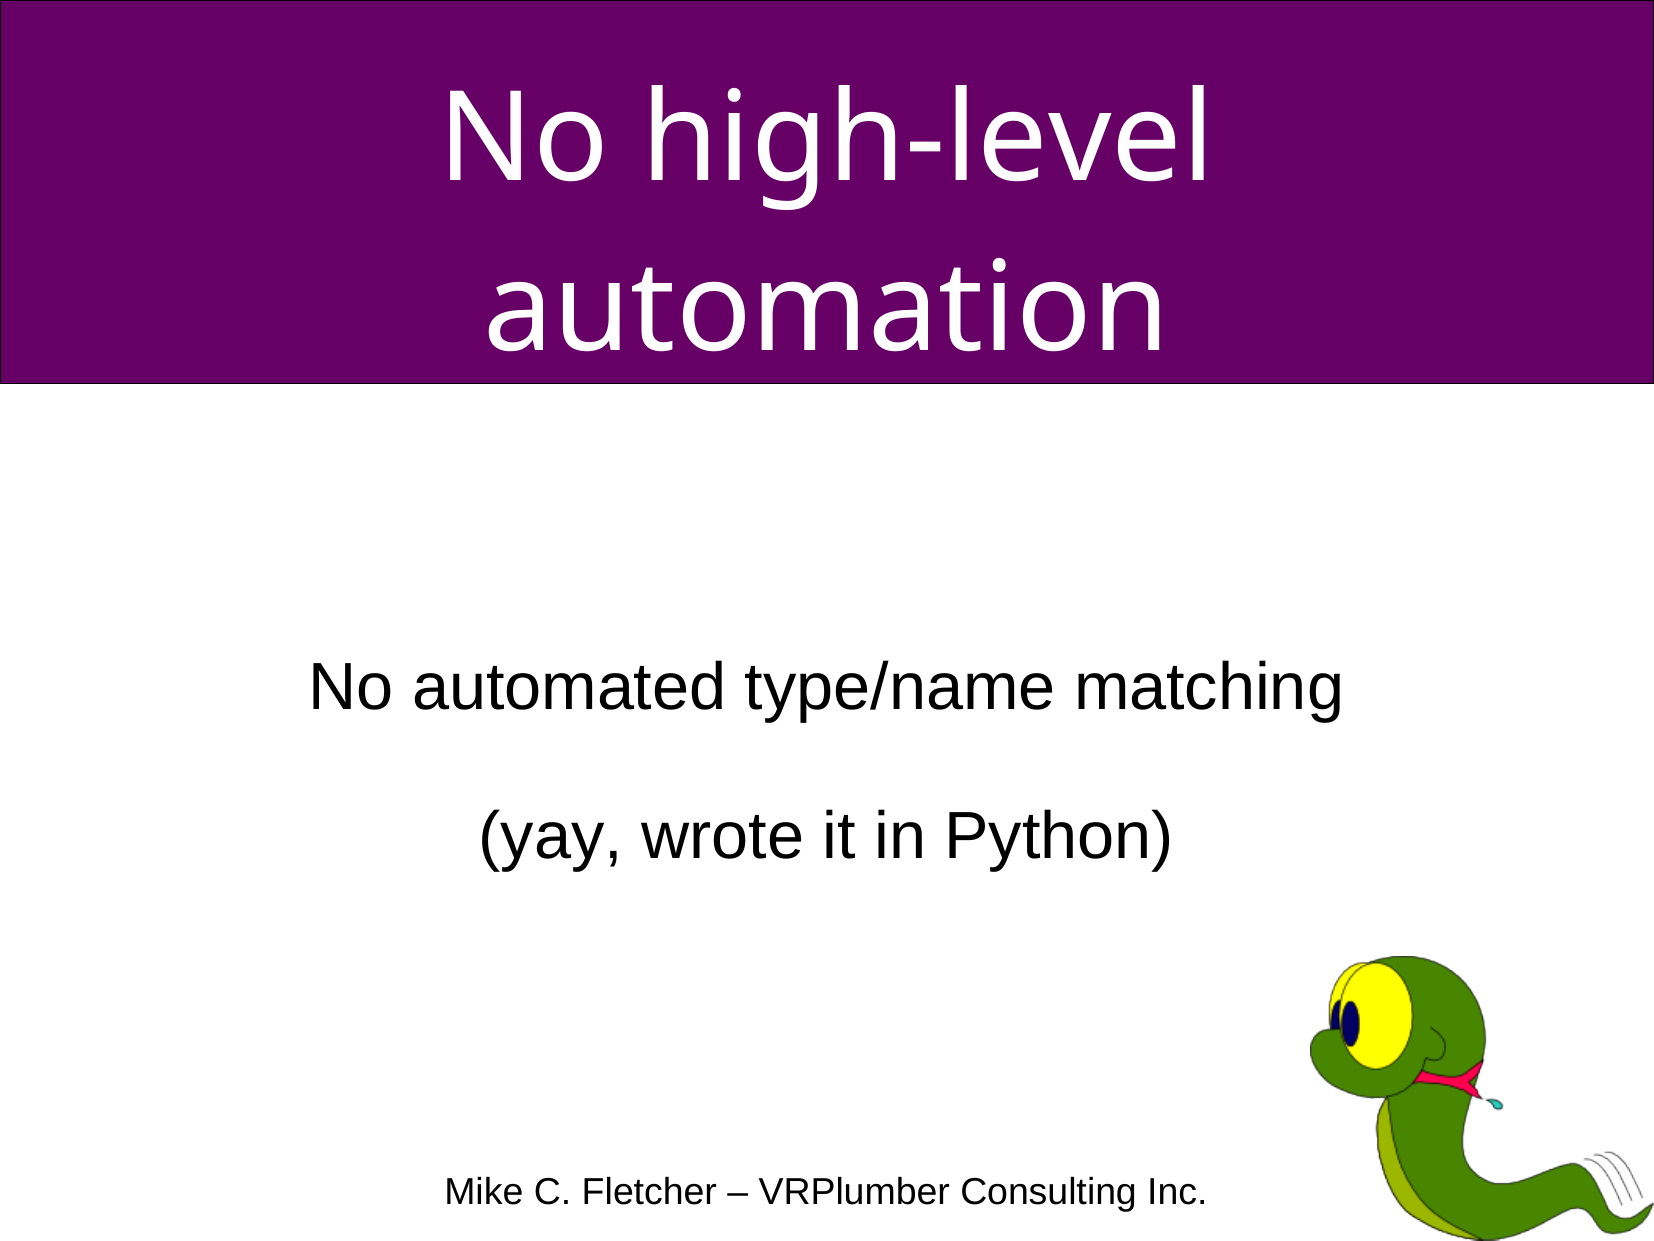

# No high-level automation
No automated type/name matching
(yay, wrote it in Python)